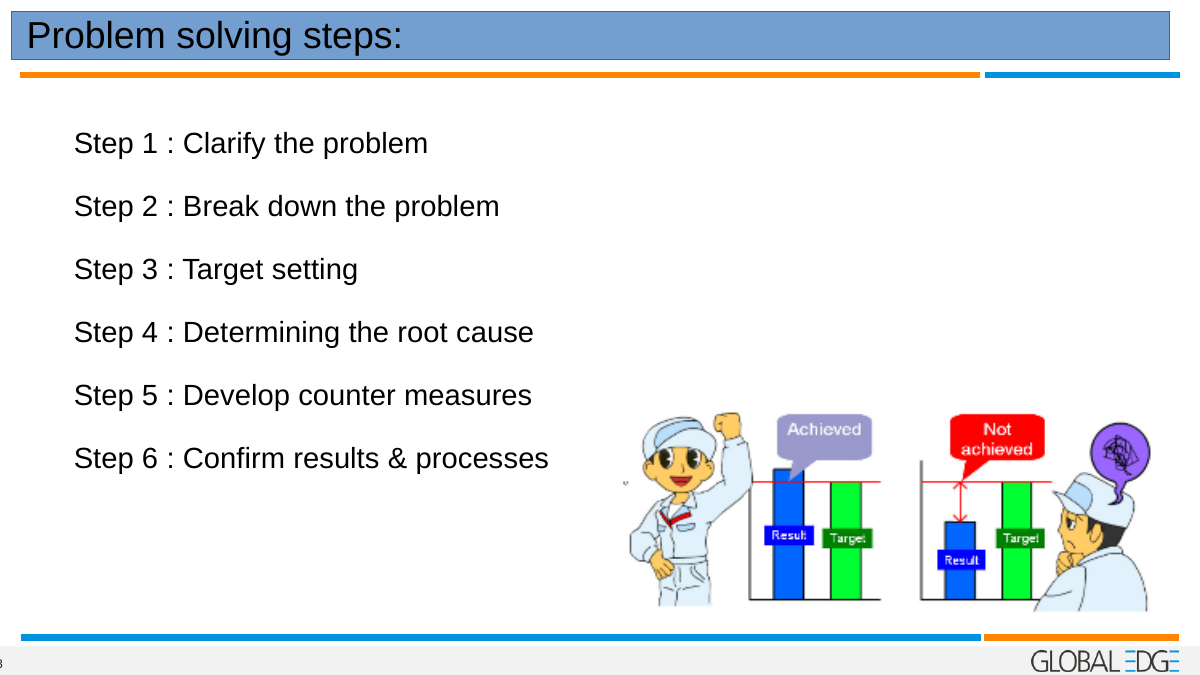

Problem solving steps:
Step 1 : Clarify the problem
Step 2 : Break down the problem
Step 3 : Target setting
Step 4 : Determining the root cause
Step 5 : Develop counter measures
Step 6 : Confirm results & processes